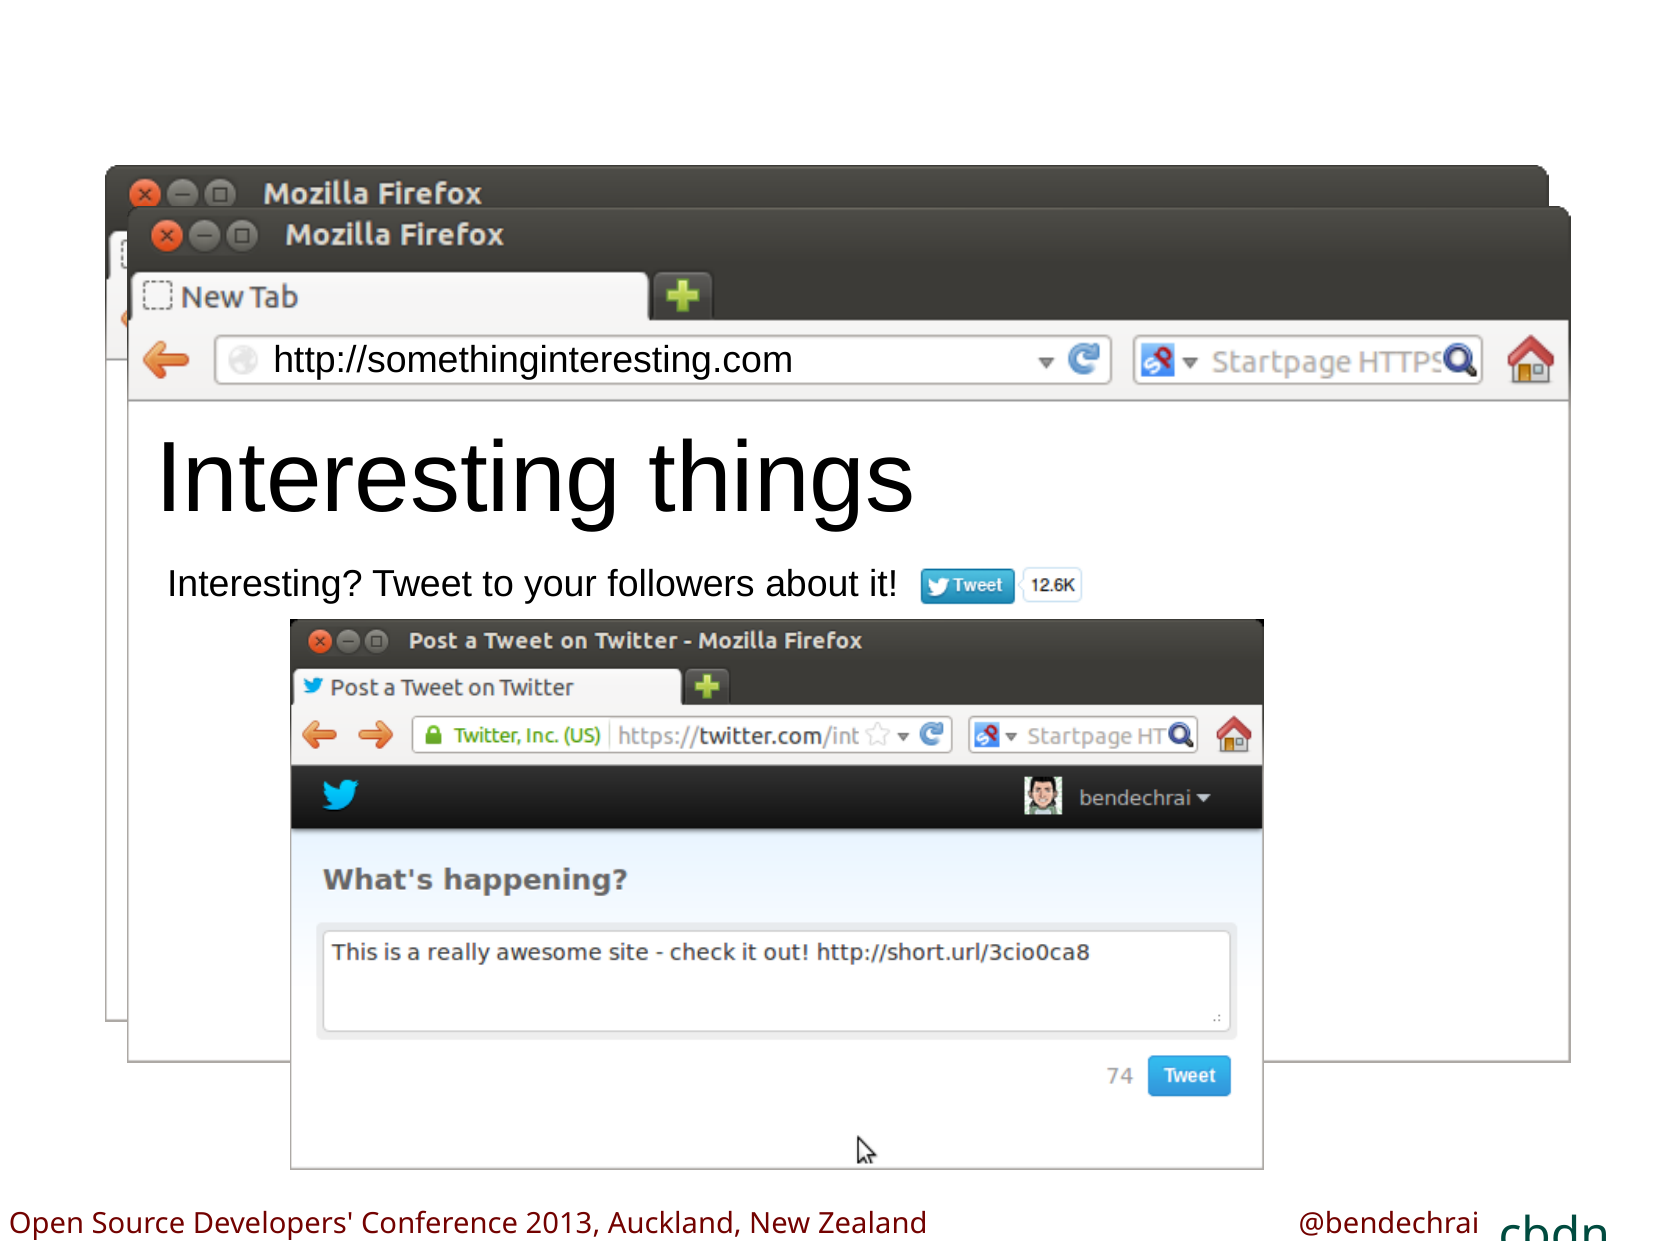

http://hedgehogs.com
Hedgehogs
I've just added Google Analytics to this site. Can't believe it took me so long. The
insights I'm getting are just incredible. Who know so many people in Botswana
were interested in hedgehogs!
http://somethinginteresting.com
Interesting things
Interesting? Tweet to your followers about it!
cbdn
Open Source Developers' Conference 2013, Auckland, New Zealand
@bendechrai